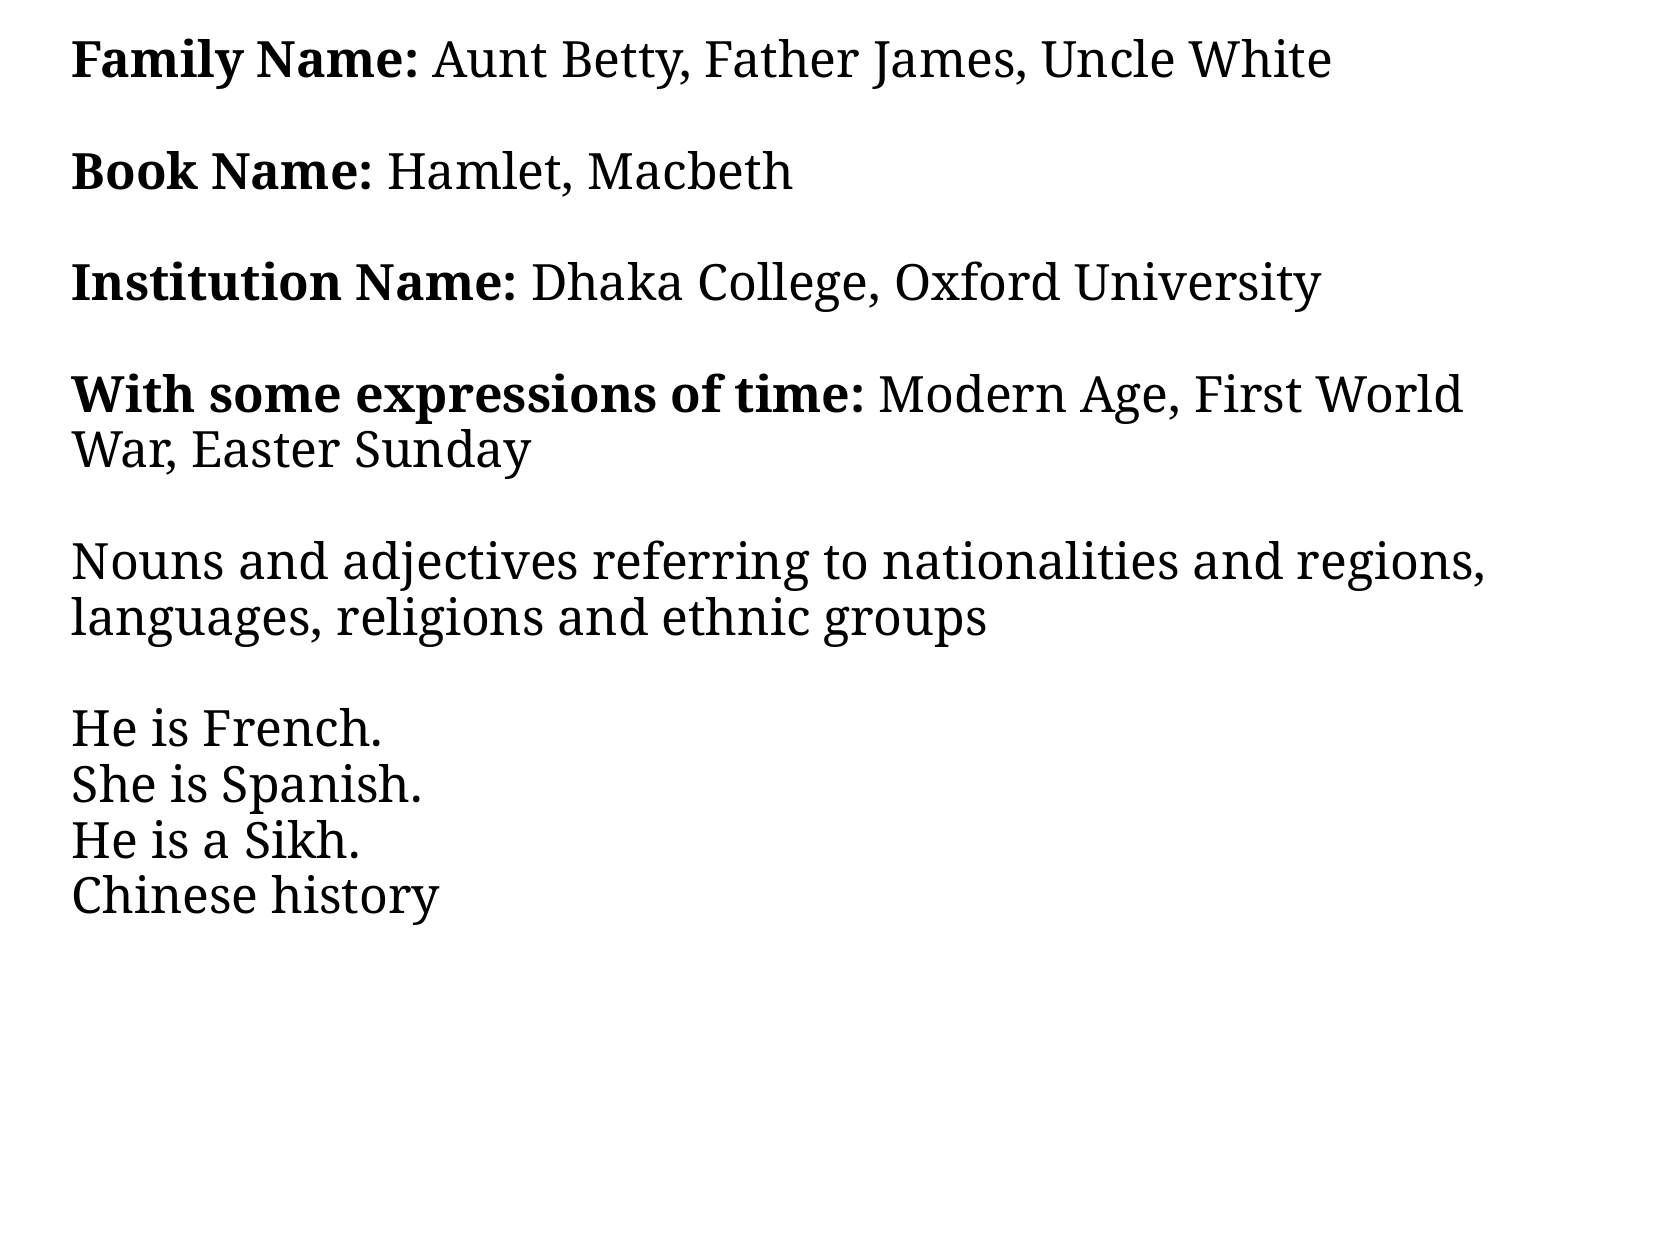

Family Name: Aunt Betty, Father James, Uncle White
Book Name: Hamlet, Macbeth
Institution Name: Dhaka College, Oxford University
With some expressions of time: Modern Age, First World War, Easter Sunday
Nouns and adjectives referring to nationalities and regions, languages, religions and ethnic groups
He is French.
She is Spanish.
He is a Sikh.
Chinese history